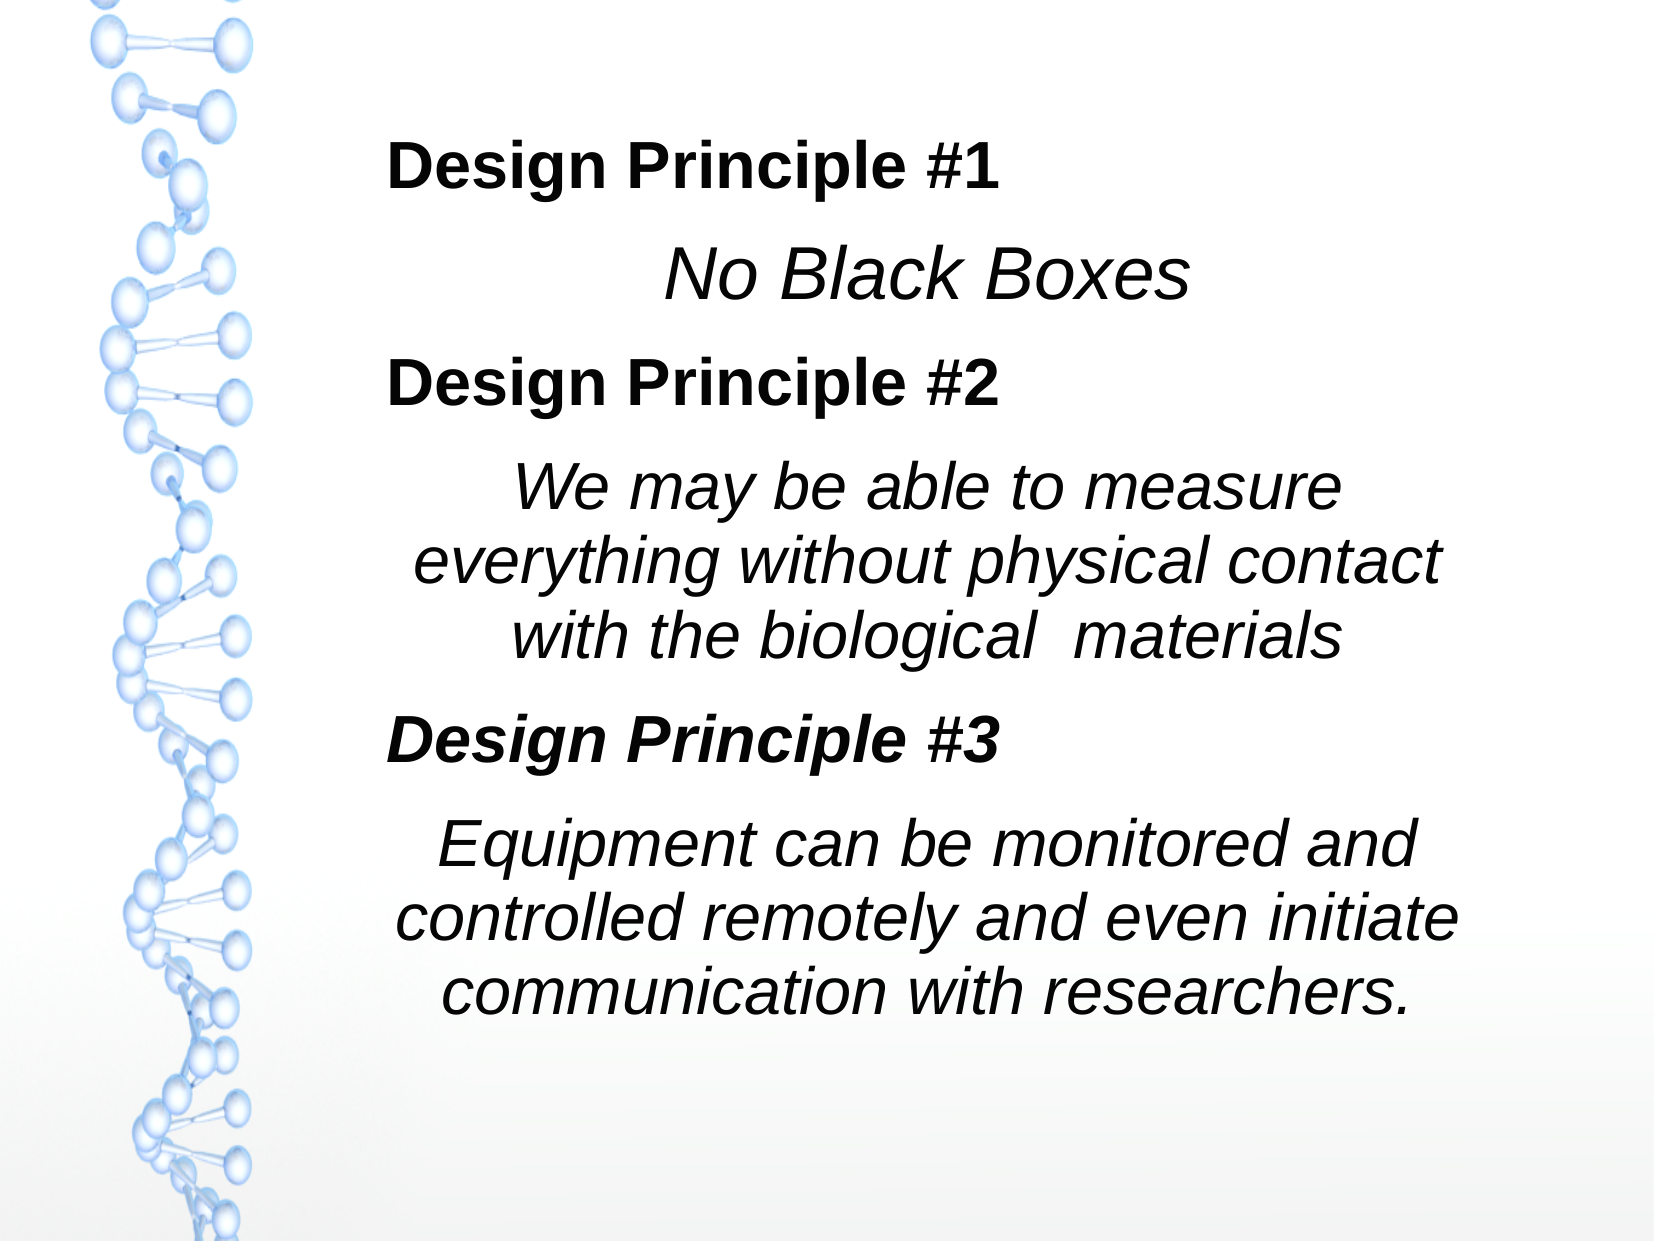

# Design Principle #1
No Black Boxes
Design Principle #2
We may be able to measure everything without physical contact with the biological materials
Design Principle #3
Equipment can be monitored and controlled remotely and even initiate communication with researchers.